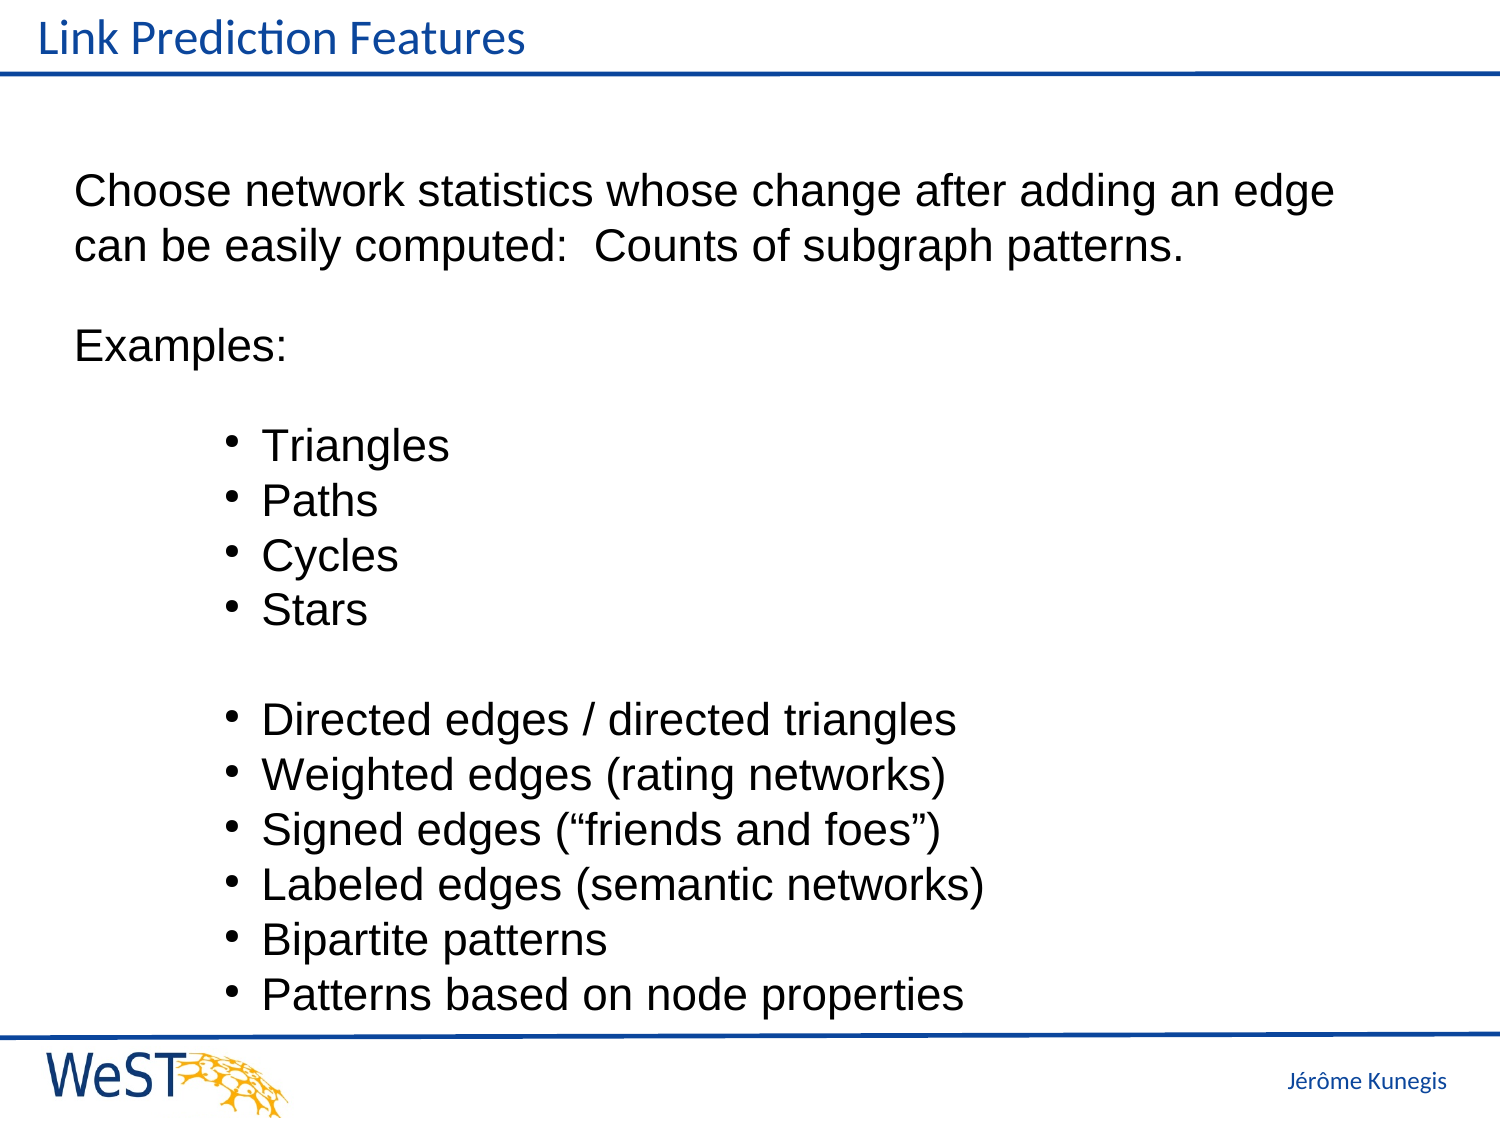

Link Prediction Features
Choose network statistics whose change after adding an edge
can be easily computed: Counts of subgraph patterns.
Examples:
Triangles
Paths
Cycles
Stars
Directed edges / directed triangles
Weighted edges (rating networks)
Signed edges (“friends and foes”)
Labeled edges (semantic networks)
Bipartite patterns
Patterns based on node properties